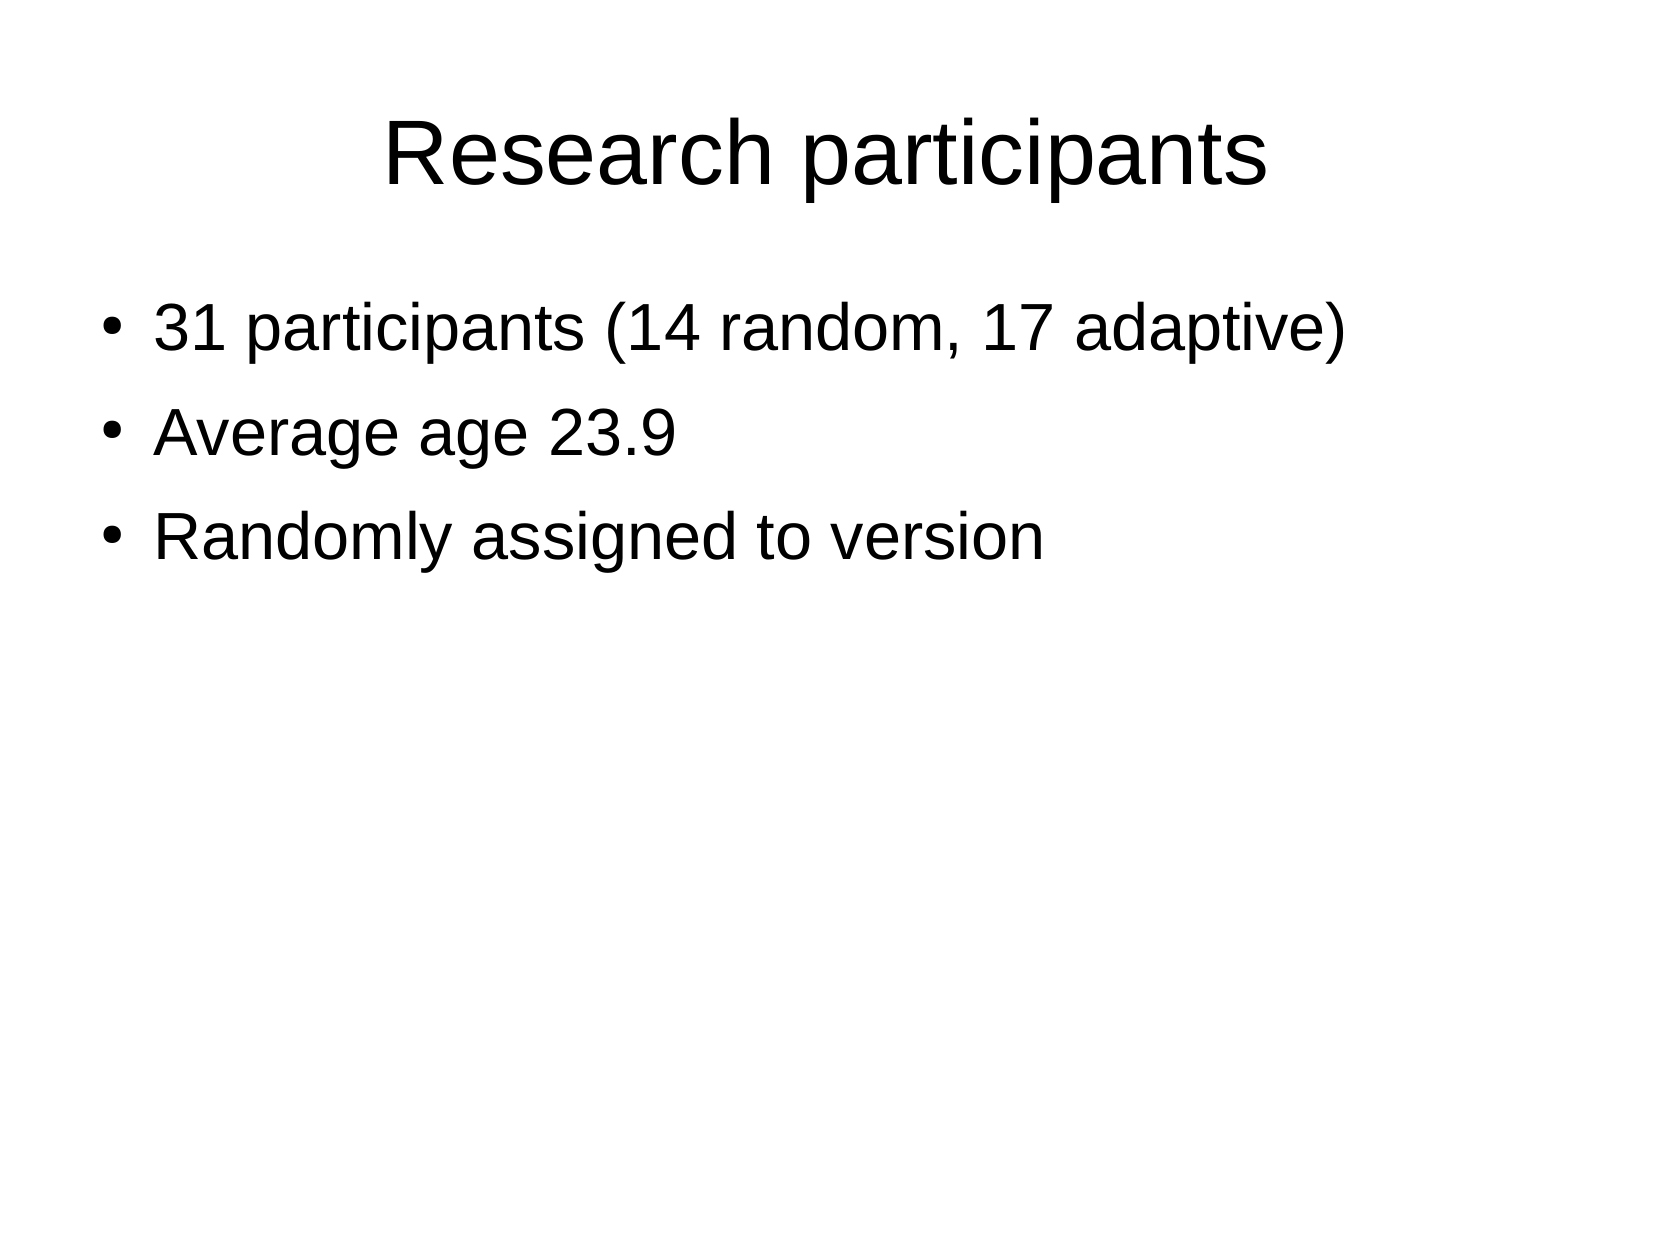

# Research participants
31 participants (14 random, 17 adaptive)
Average age 23.9
Randomly assigned to version